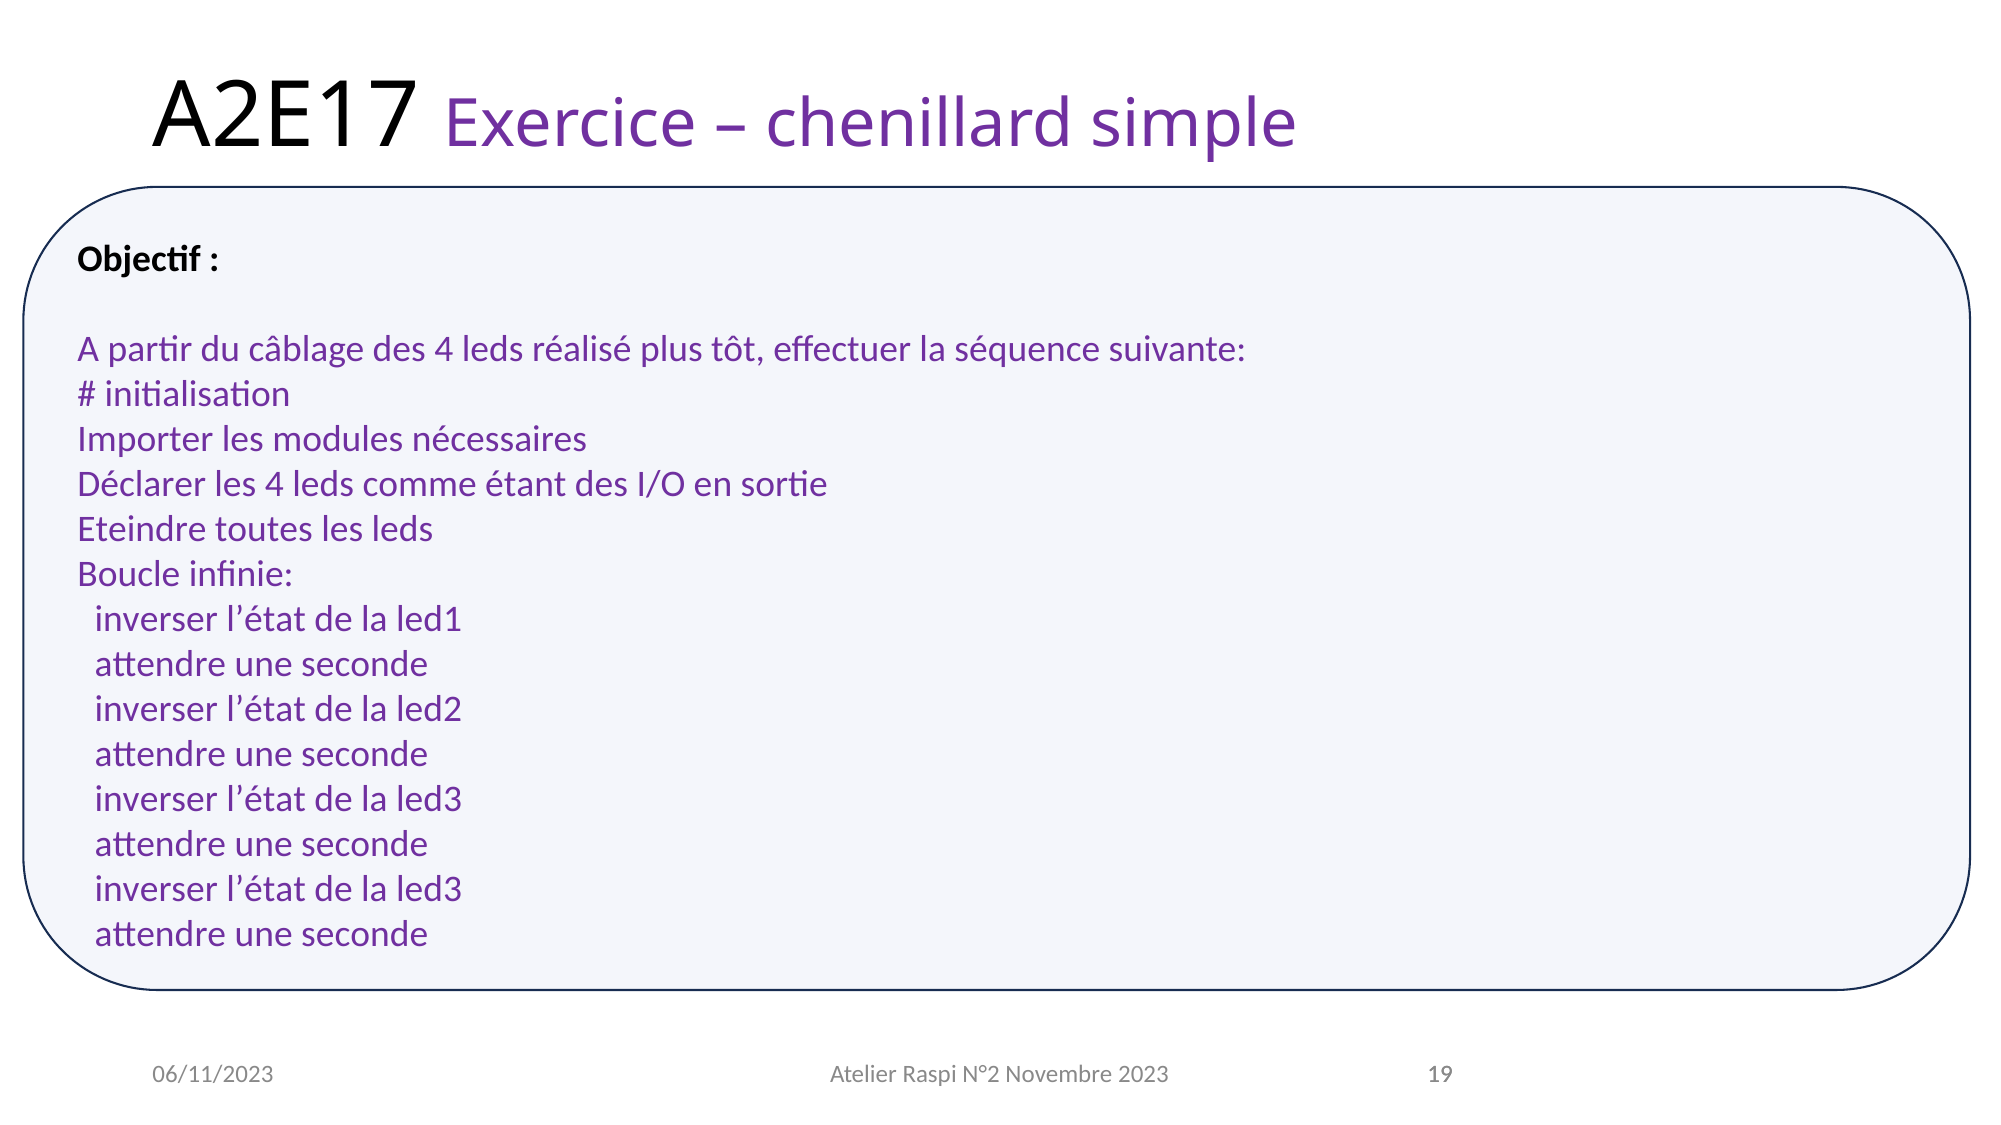

A2E17 Exercice – chenillard simple
Objectif :
A partir du câblage des 4 leds réalisé plus tôt, effectuer la séquence suivante:
# initialisation
Importer les modules nécessaires
Déclarer les 4 leds comme étant des I/O en sortie
Eteindre toutes les leds
Boucle infinie:
 inverser l’état de la led1
 attendre une seconde
 inverser l’état de la led2
 attendre une seconde
 inverser l’état de la led3
 attendre une seconde
 inverser l’état de la led3
 attendre une seconde
06/11/2023
Atelier Raspi N°2 Novembre 2023